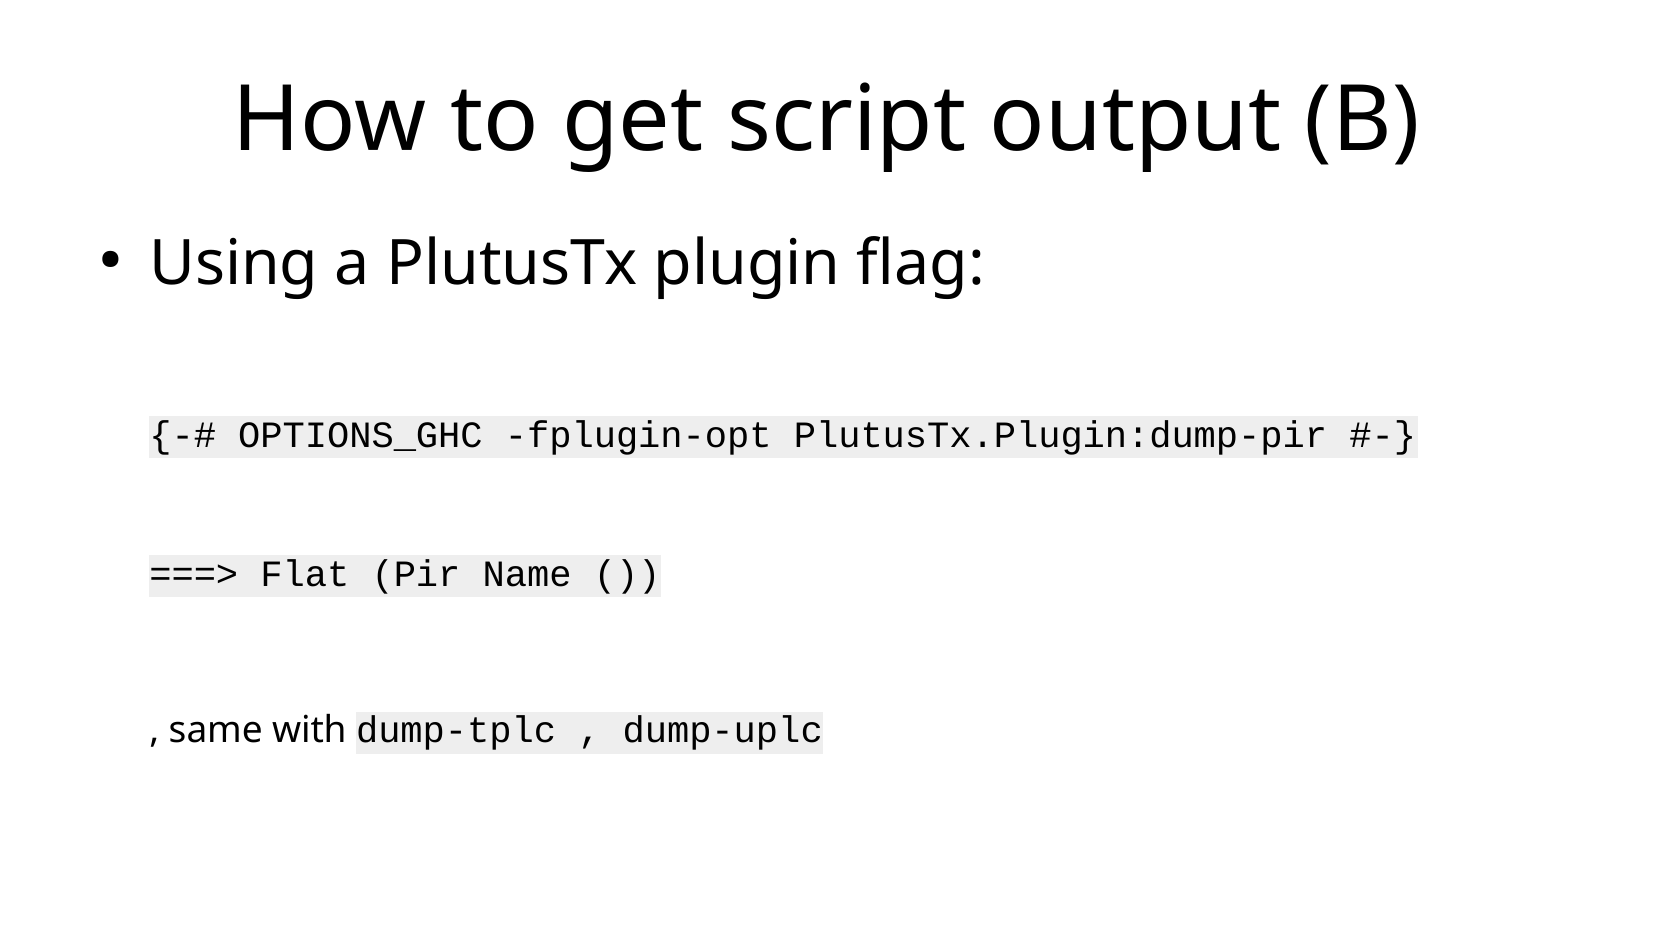

# How to get script output (B)
Using a PlutusTx plugin flag:
{-# OPTIONS_GHC -fplugin-opt PlutusTx.Plugin:dump-pir #-}
===> Flat (Pir Name ())
, same with dump-tplc , dump-uplc